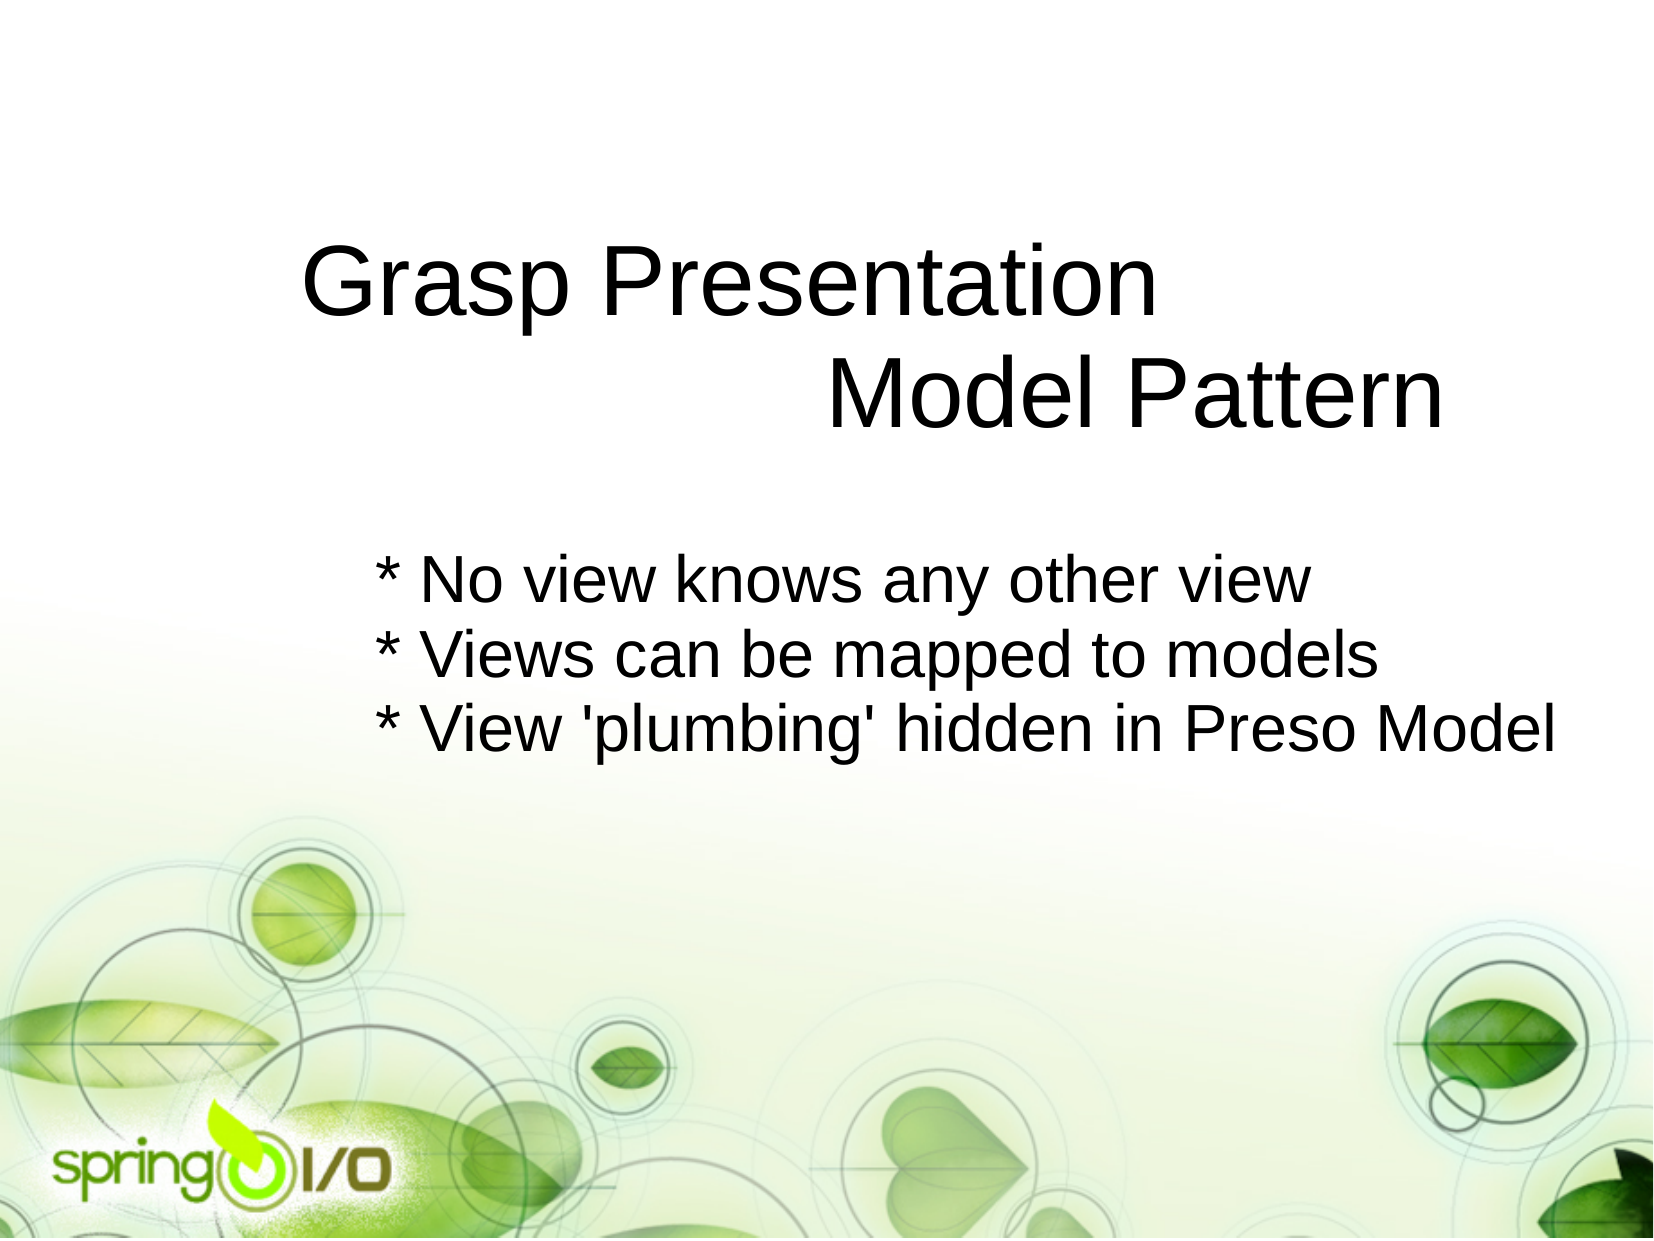

Grasp Presentation
							Model Pattern
	* No view knows any other view
	* Views can be mapped to models
	* View 'plumbing' hidden in Preso Model